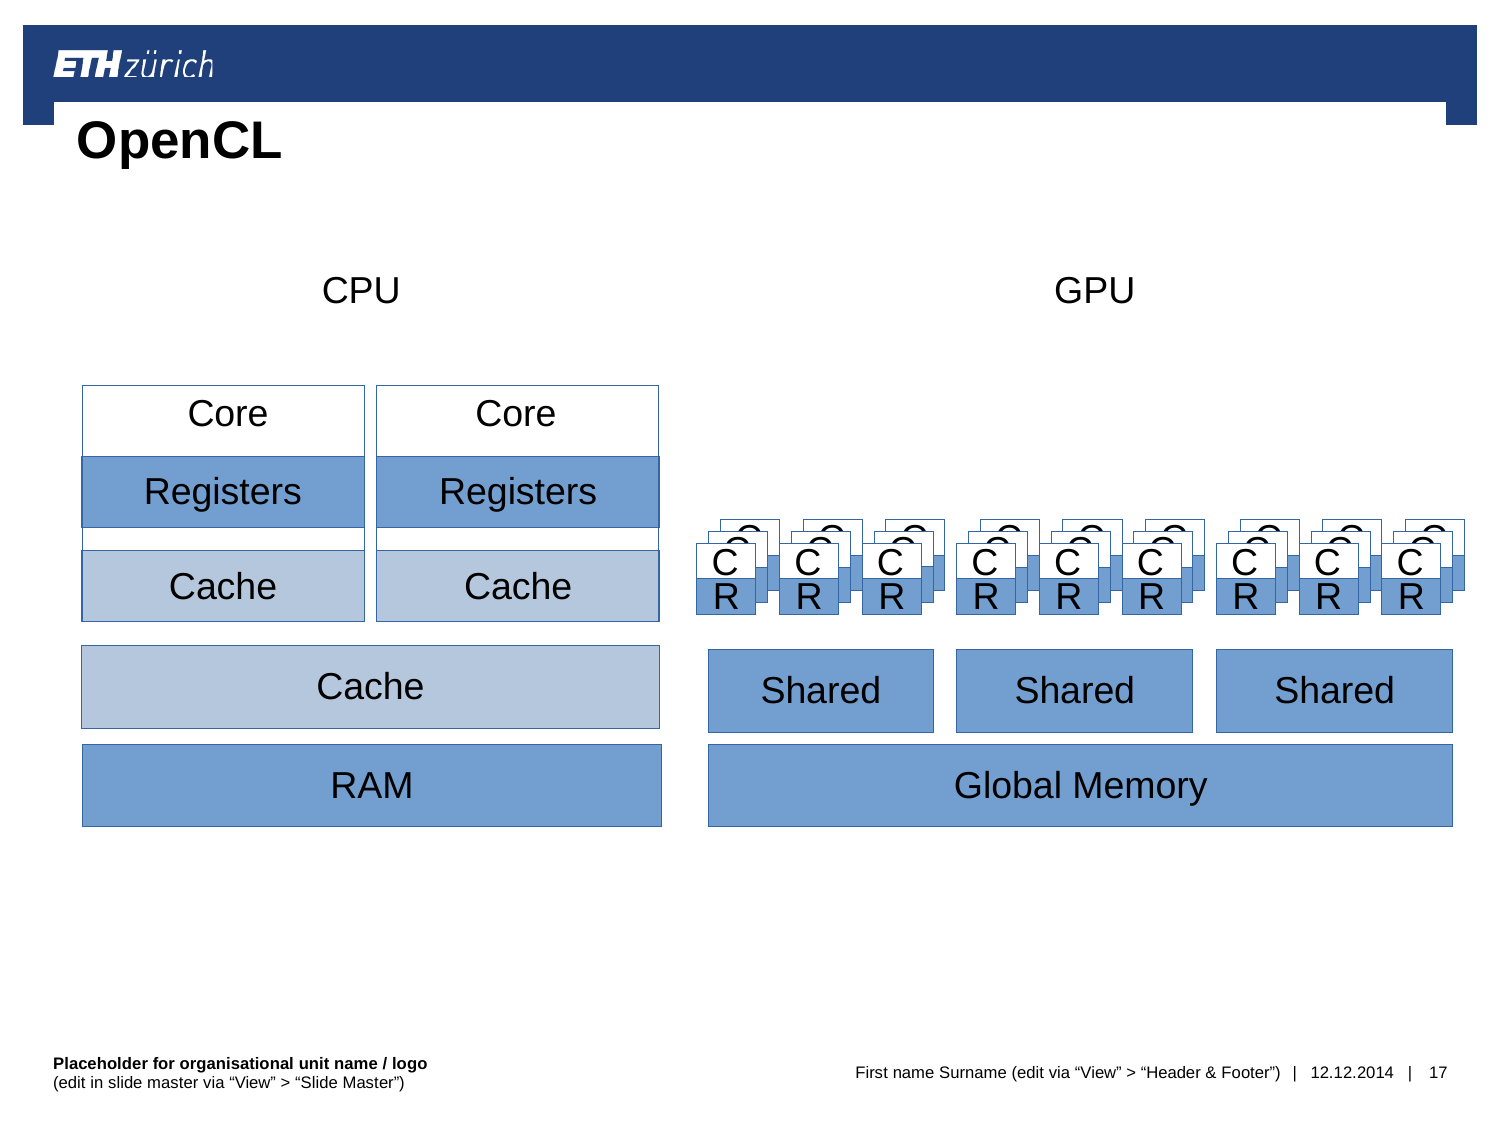

# OpenCL
CPU
GPU
Core
Core
Registers
Registers
C
C
C
C
C
C
C
C
C
C
C
C
C
C
C
C
C
C
C
C
C
C
C
C
C
C
C
Cache
Cache
R
R
R
R
R
R
R
R
R
R
R
R
R
R
R
R
R
R
R
R
R
R
R
R
R
R
R
Cache
Shared
Shared
Shared
RAM
Global Memory
First name Surname (edit via “View” > “Header & Footer”)
12.12.2014
17